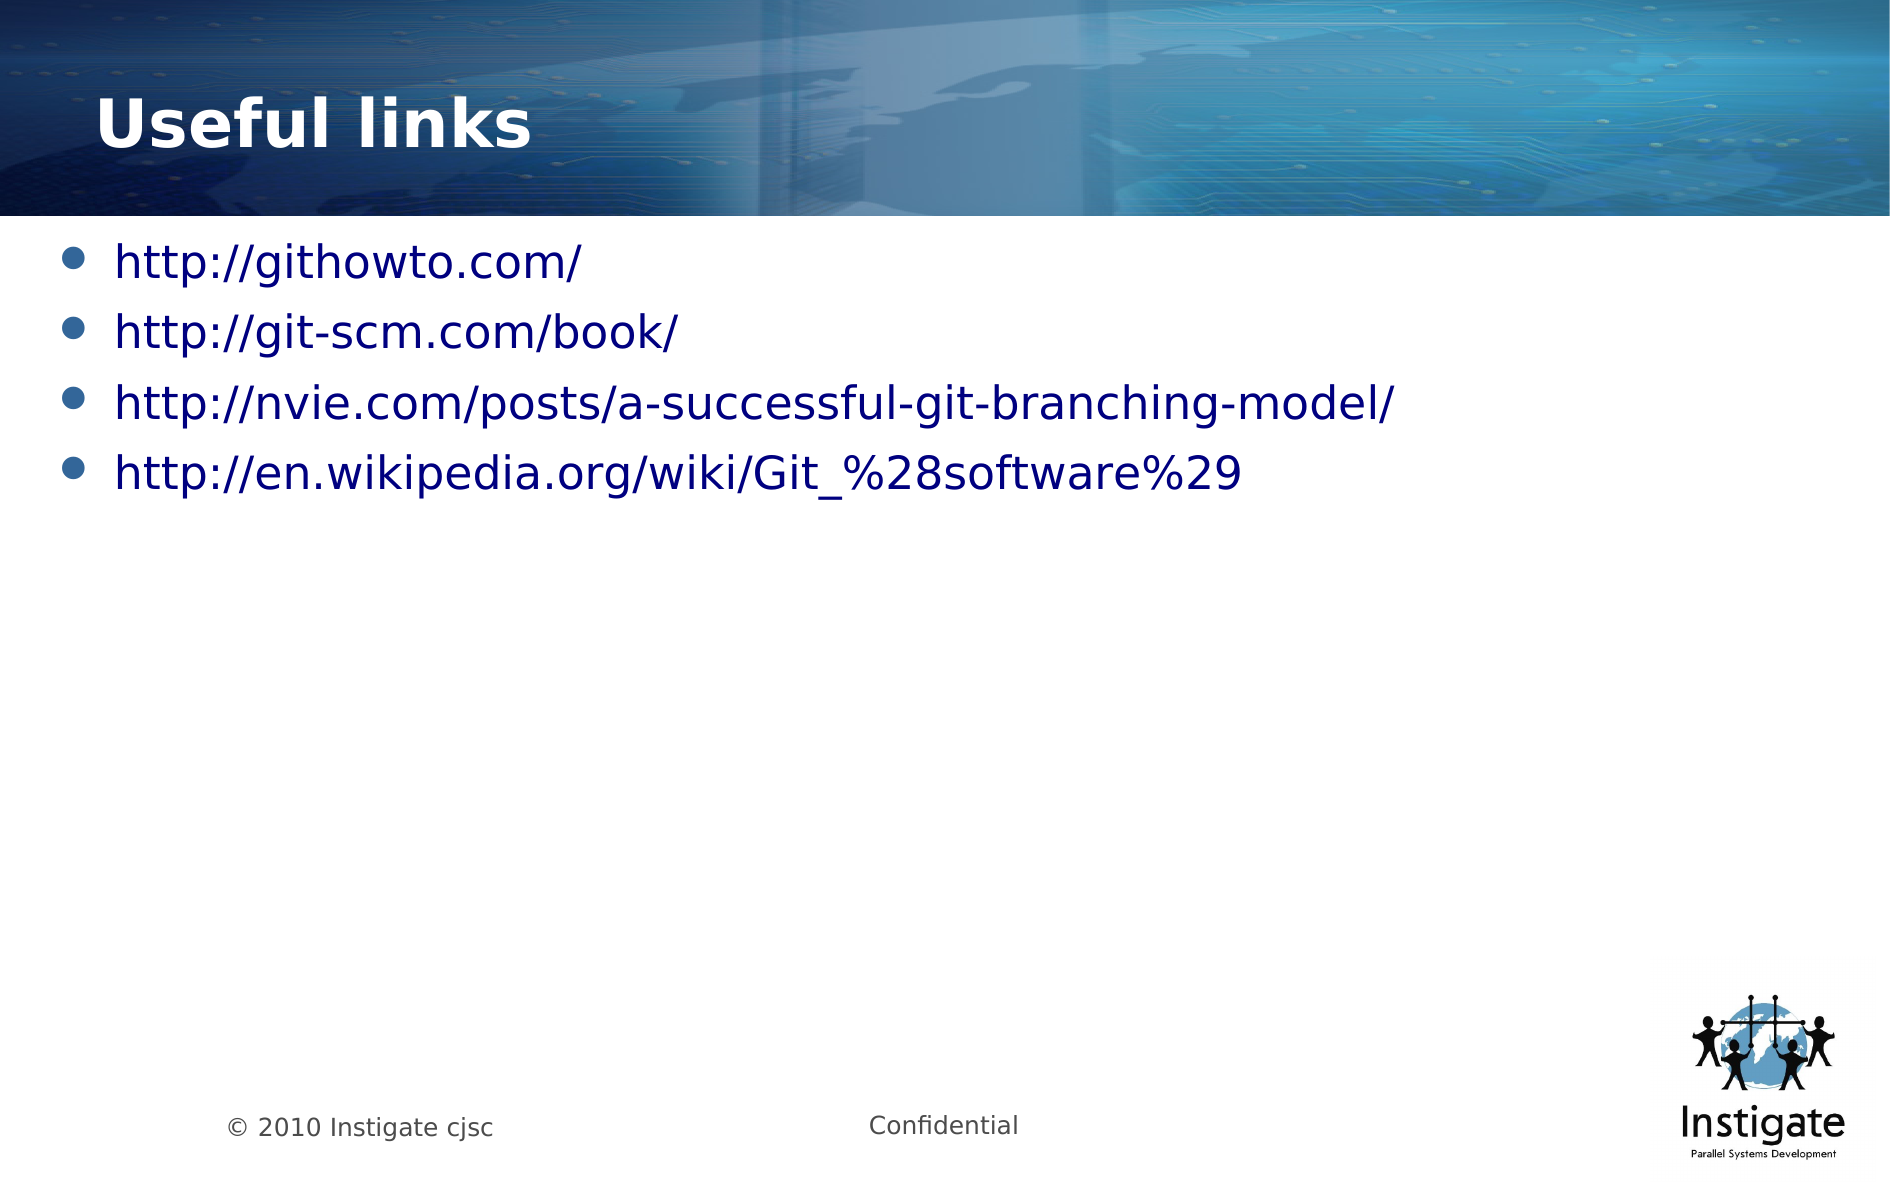

# Useful links
http://githowto.com/
http://git-scm.com/book/
http://nvie.com/posts/a-successful-git-branching-model/
http://en.wikipedia.org/wiki/Git_%28software%29